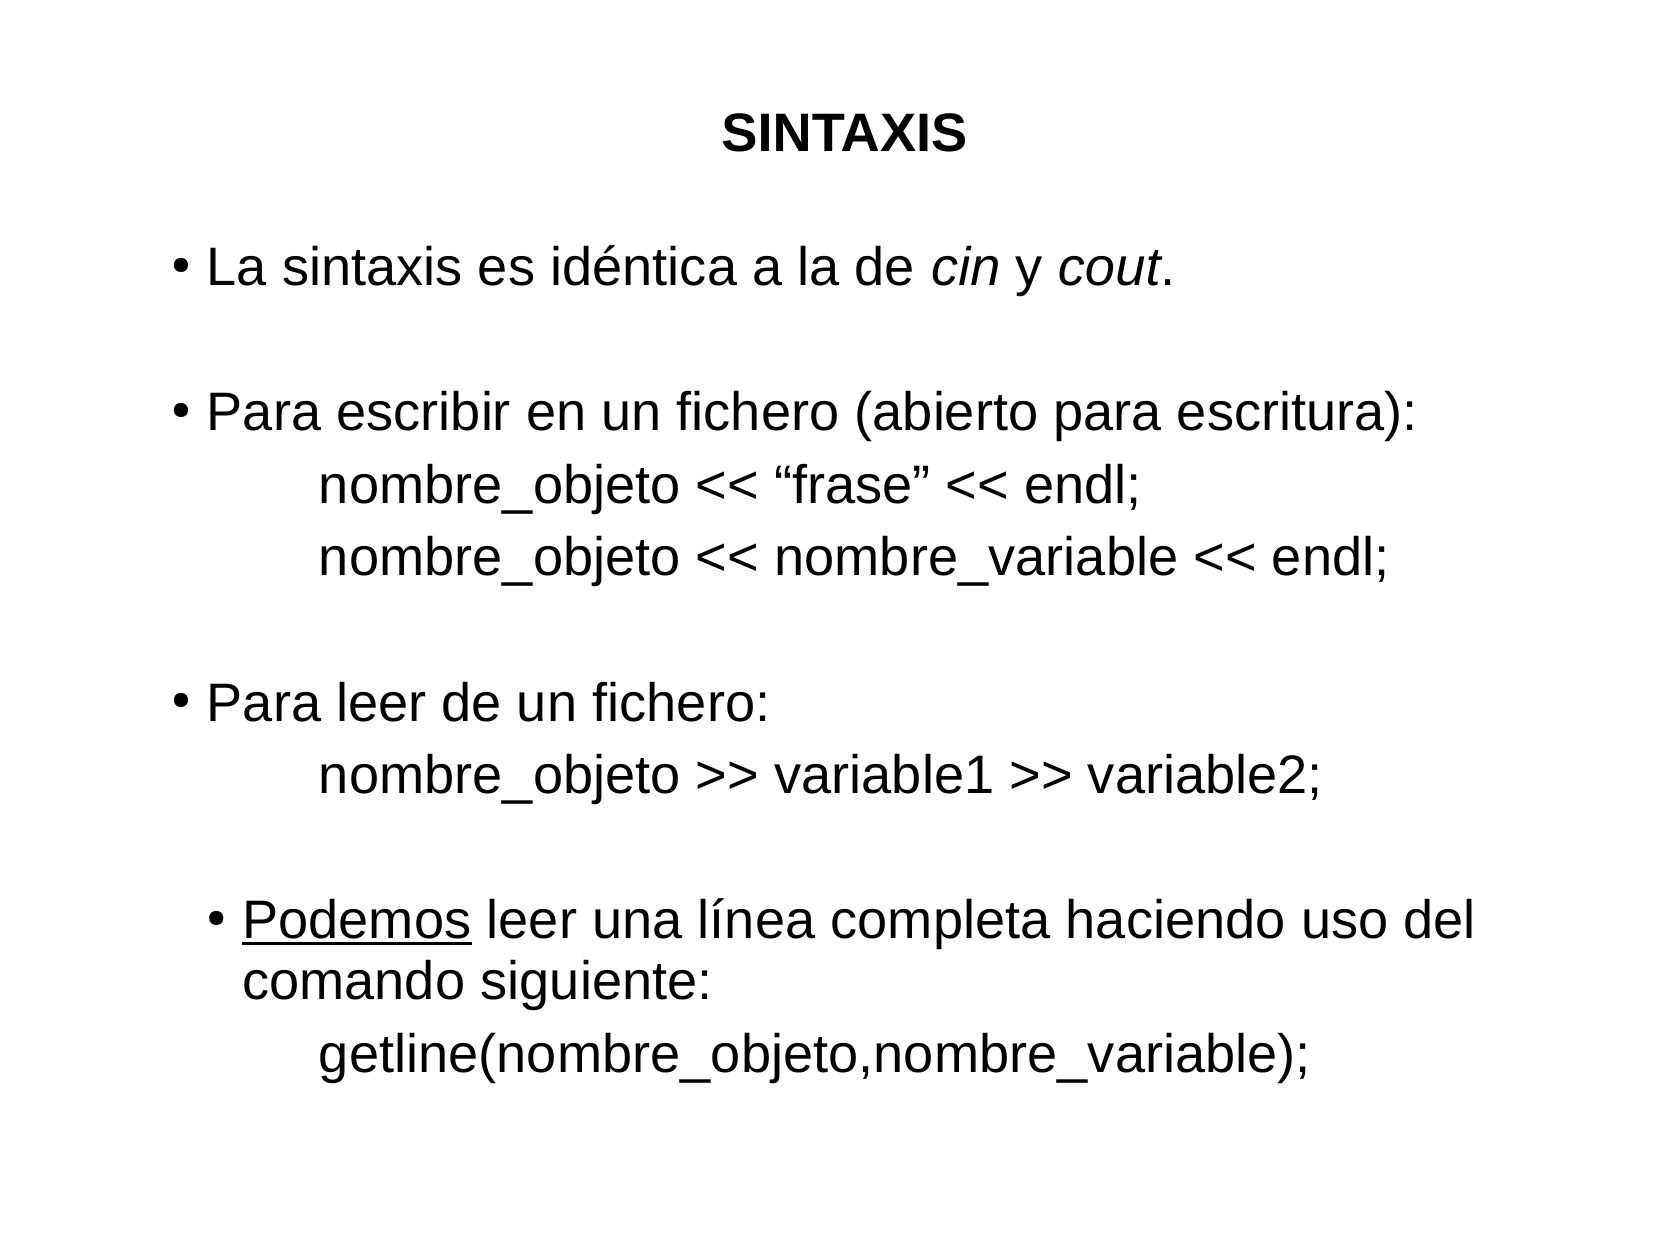

# SINTAXIS
La sintaxis es idéntica a la de cin y cout.
Para escribir en un fichero (abierto para escritura):
		nombre_objeto << “frase” << endl;
		nombre_objeto << nombre_variable << endl;
Para leer de un fichero:
		nombre_objeto >> variable1 >> variable2;
Podemos leer una línea completa haciendo uso del comando siguiente:
		getline(nombre_objeto,nombre_variable);